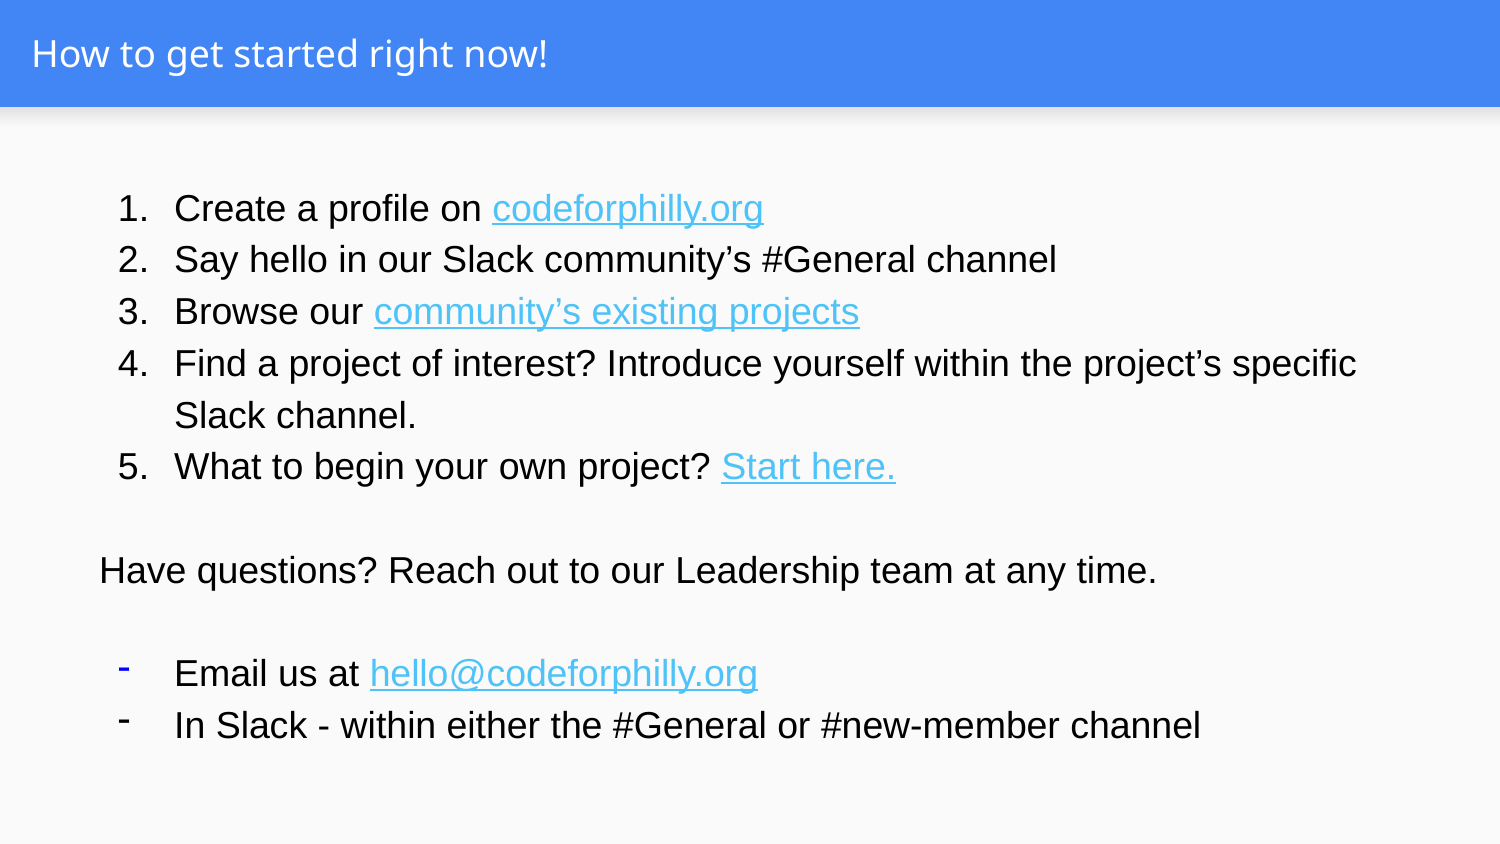

# How to get started right now!
Create a profile on codeforphilly.org
Say hello in our Slack community’s #General channel
Browse our community’s existing projects
Find a project of interest? Introduce yourself within the project’s specific Slack channel.
What to begin your own project? Start here.
Have questions? Reach out to our Leadership team at any time.
Email us at hello@codeforphilly.org
In Slack - within either the #General or #new-member channel